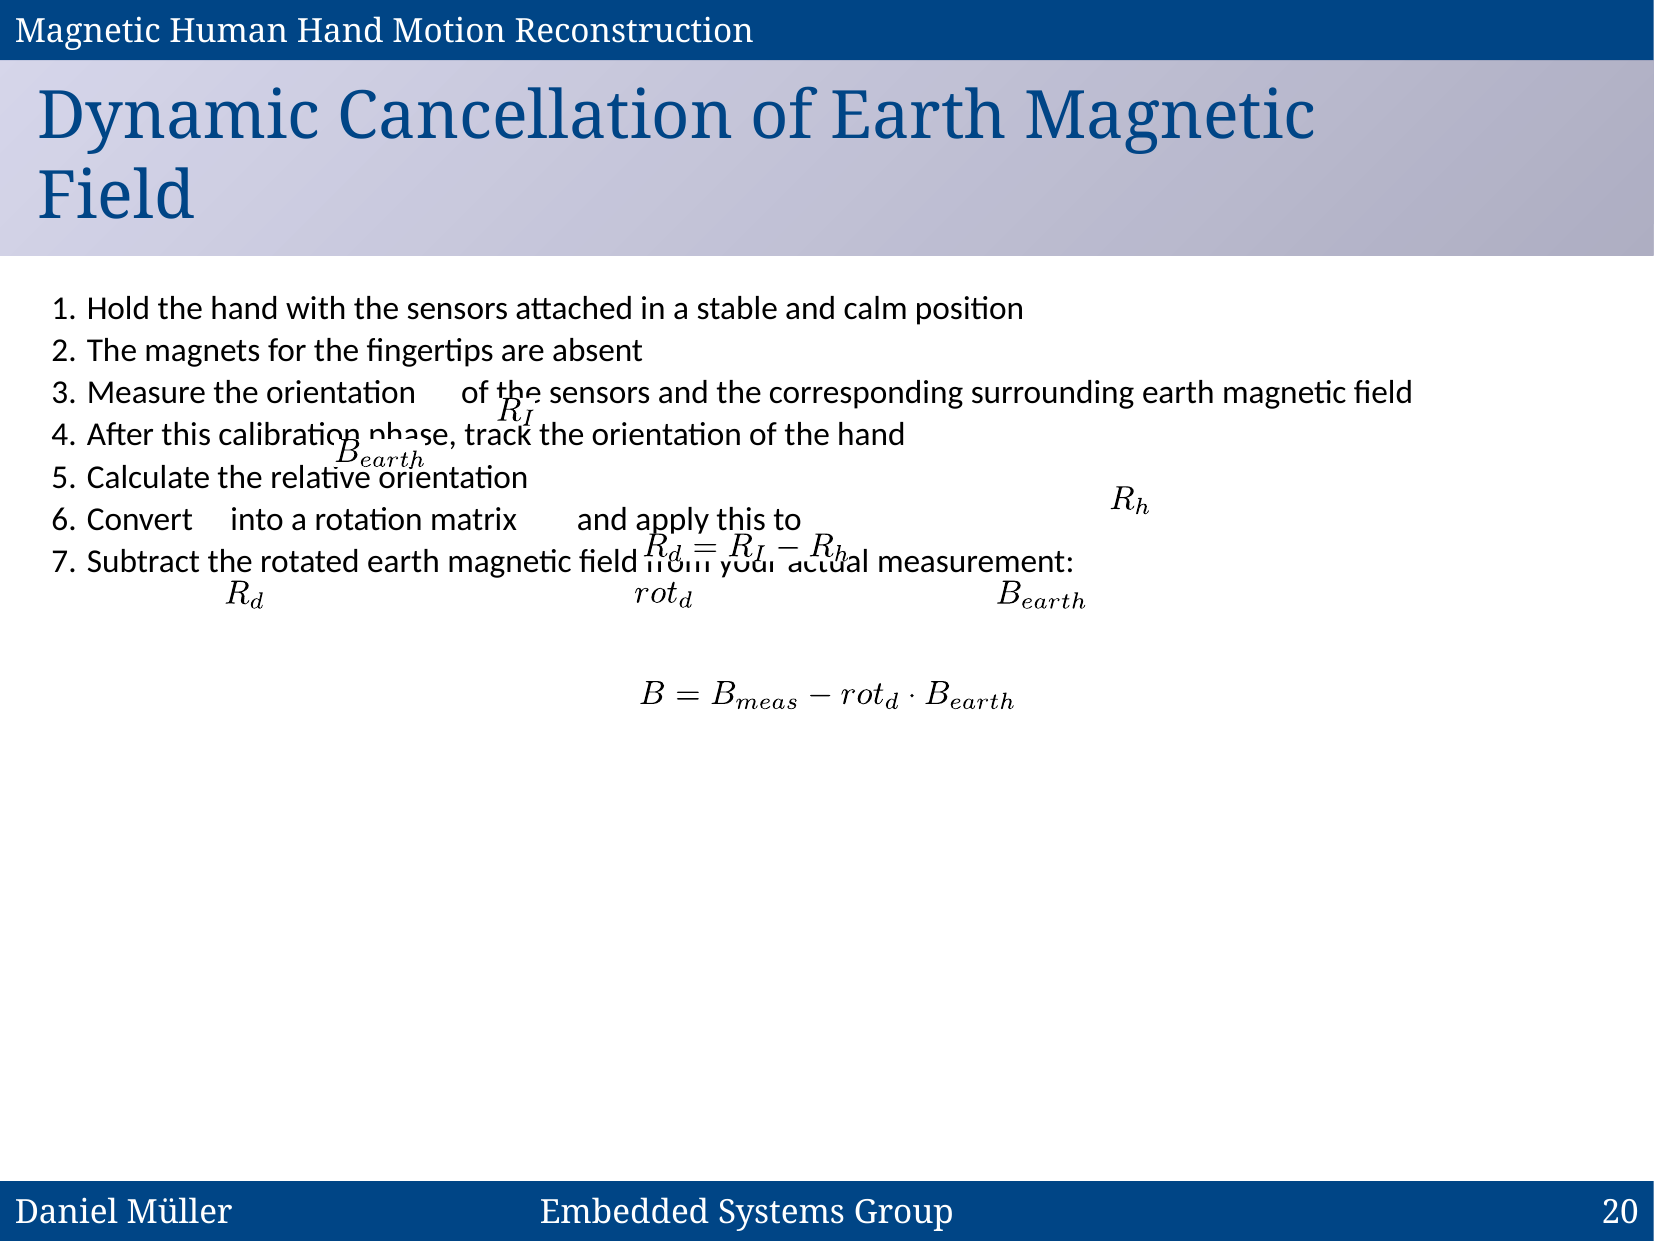

# Dynamic Cancellation of Earth Magnetic Field
Hold the hand with the sensors attached in a stable and calm position
The magnets for the fingertips are absent
Measure the orientation of the sensors and the corresponding surrounding earth magnetic field
After this calibration phase, track the orientation of the hand
Calculate the relative orientation
Convert into a rotation matrix and apply this to
Subtract the rotated earth magnetic field from your actual measurement: